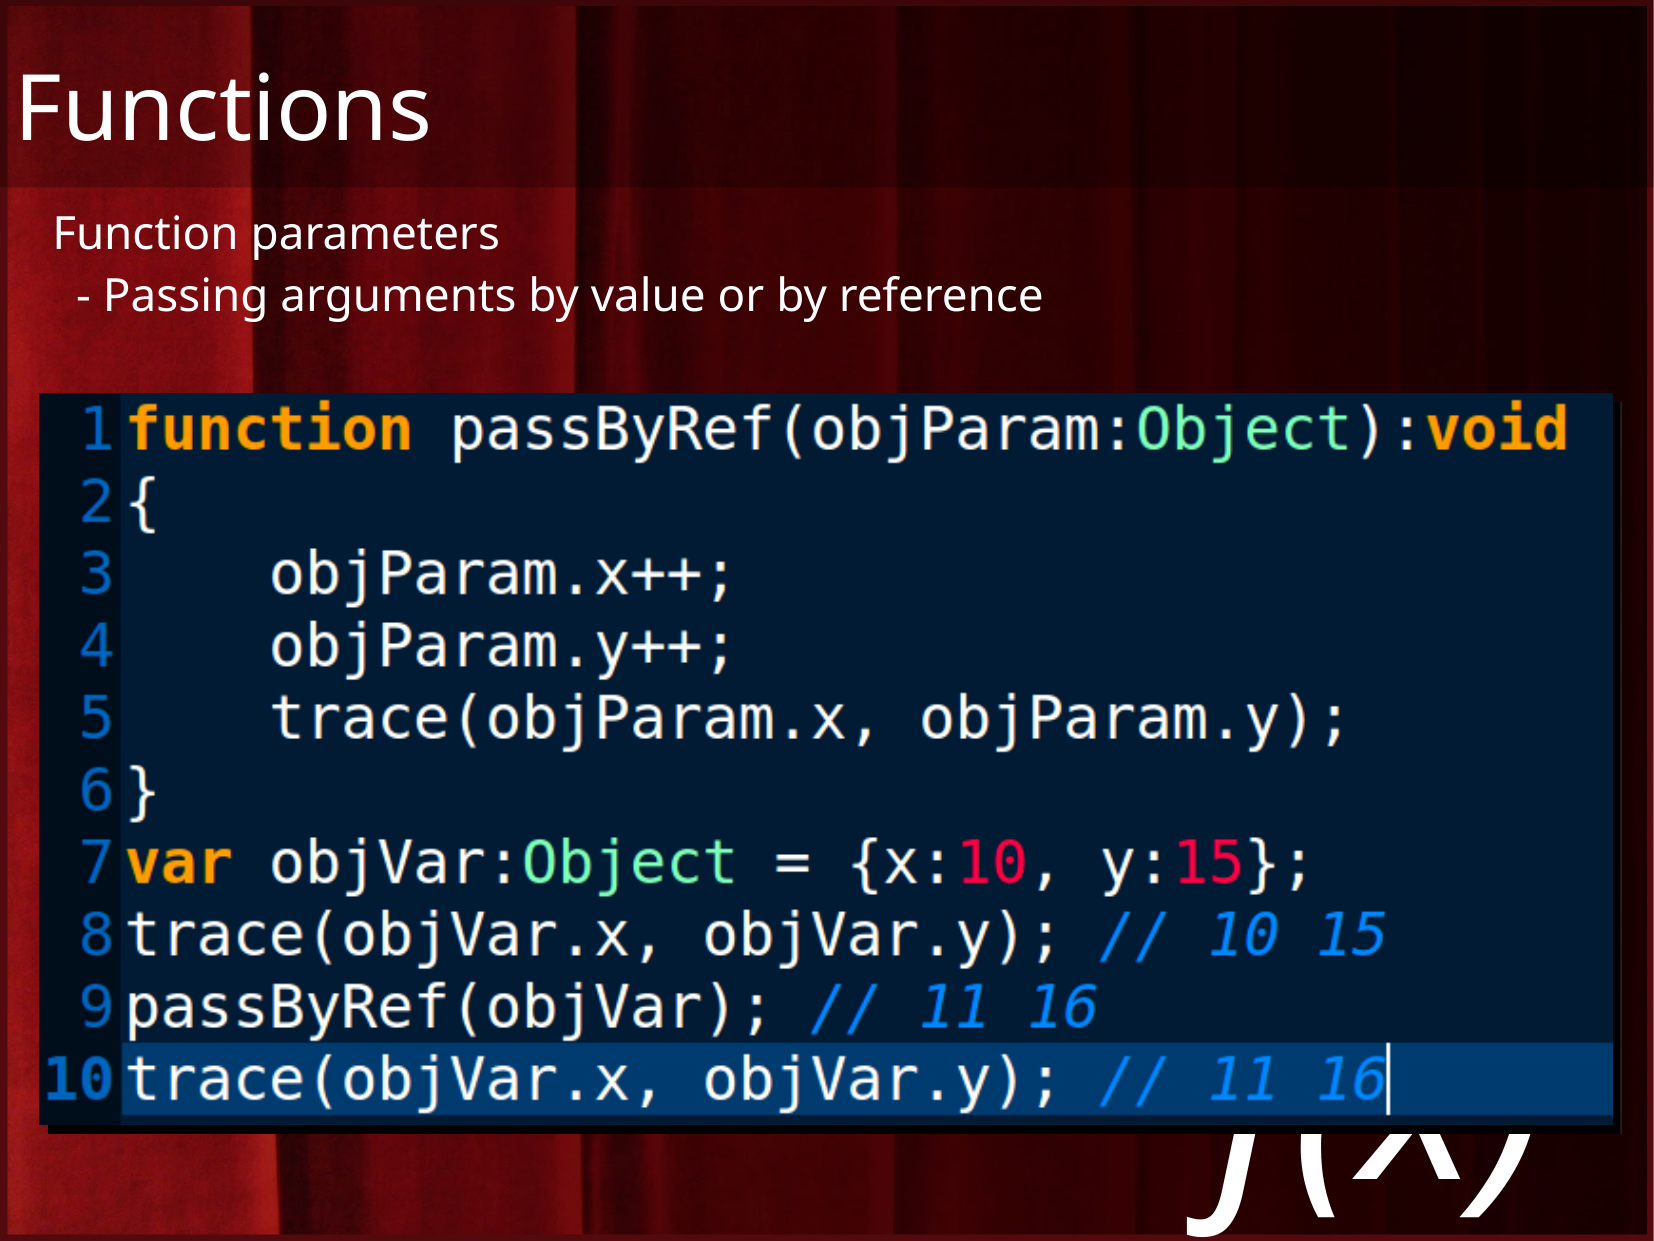

Functions
Function parameters
 - Passing arguments by value or by reference
f(x)